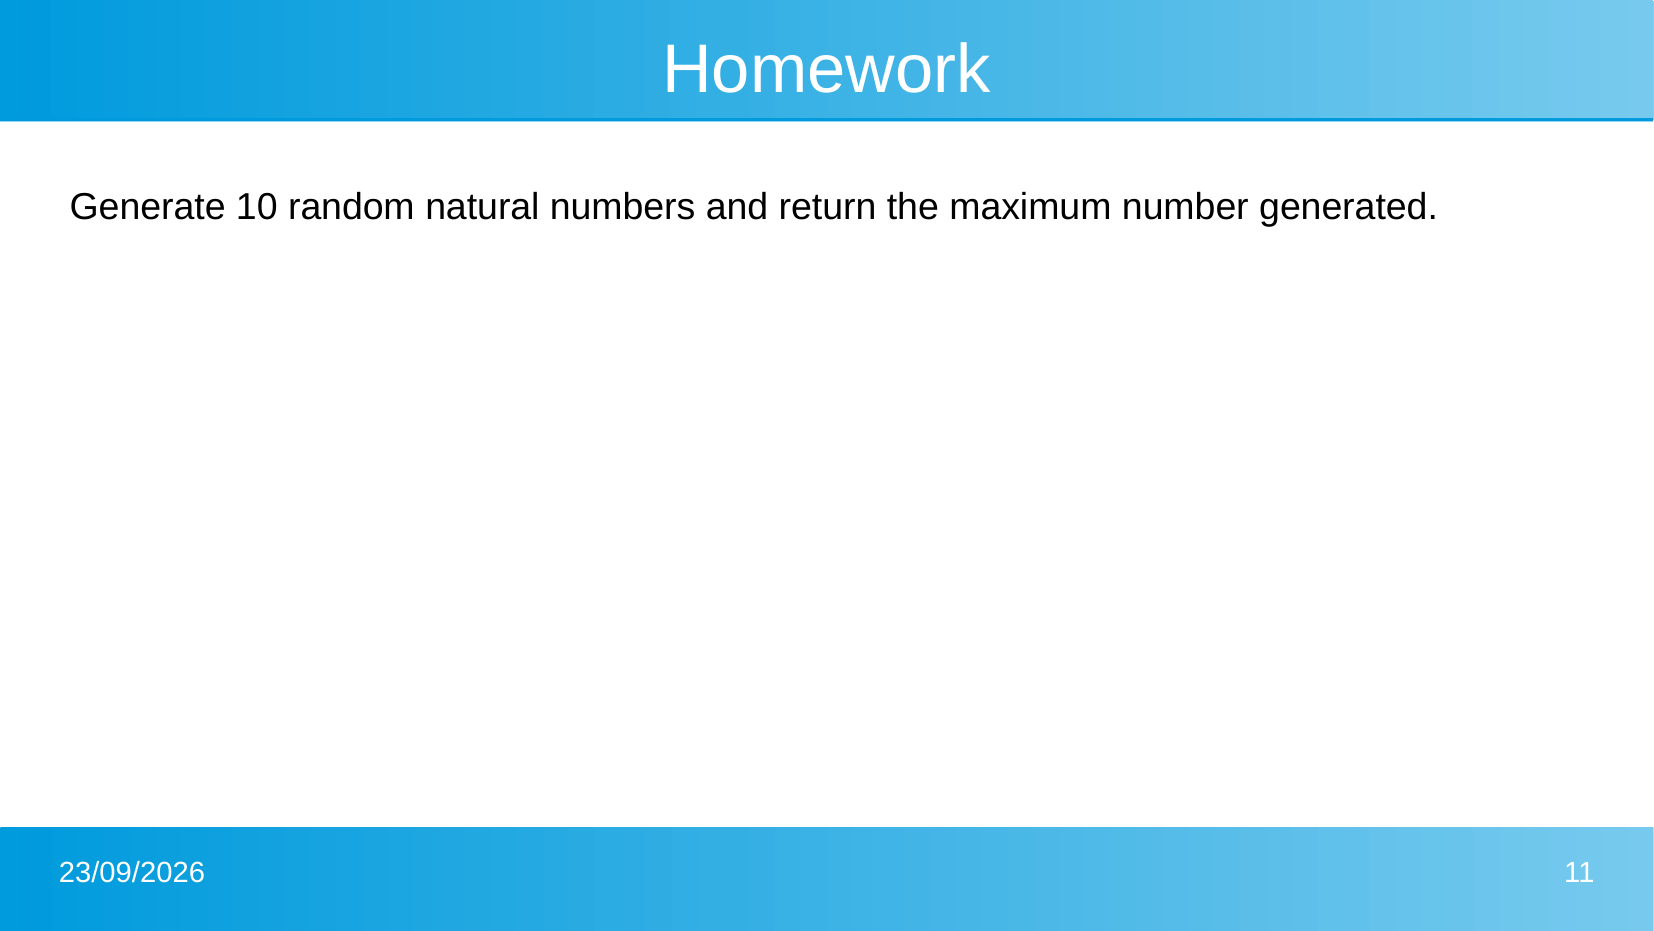

# Homework
Generate 10 random natural numbers and return the maximum number generated.
11